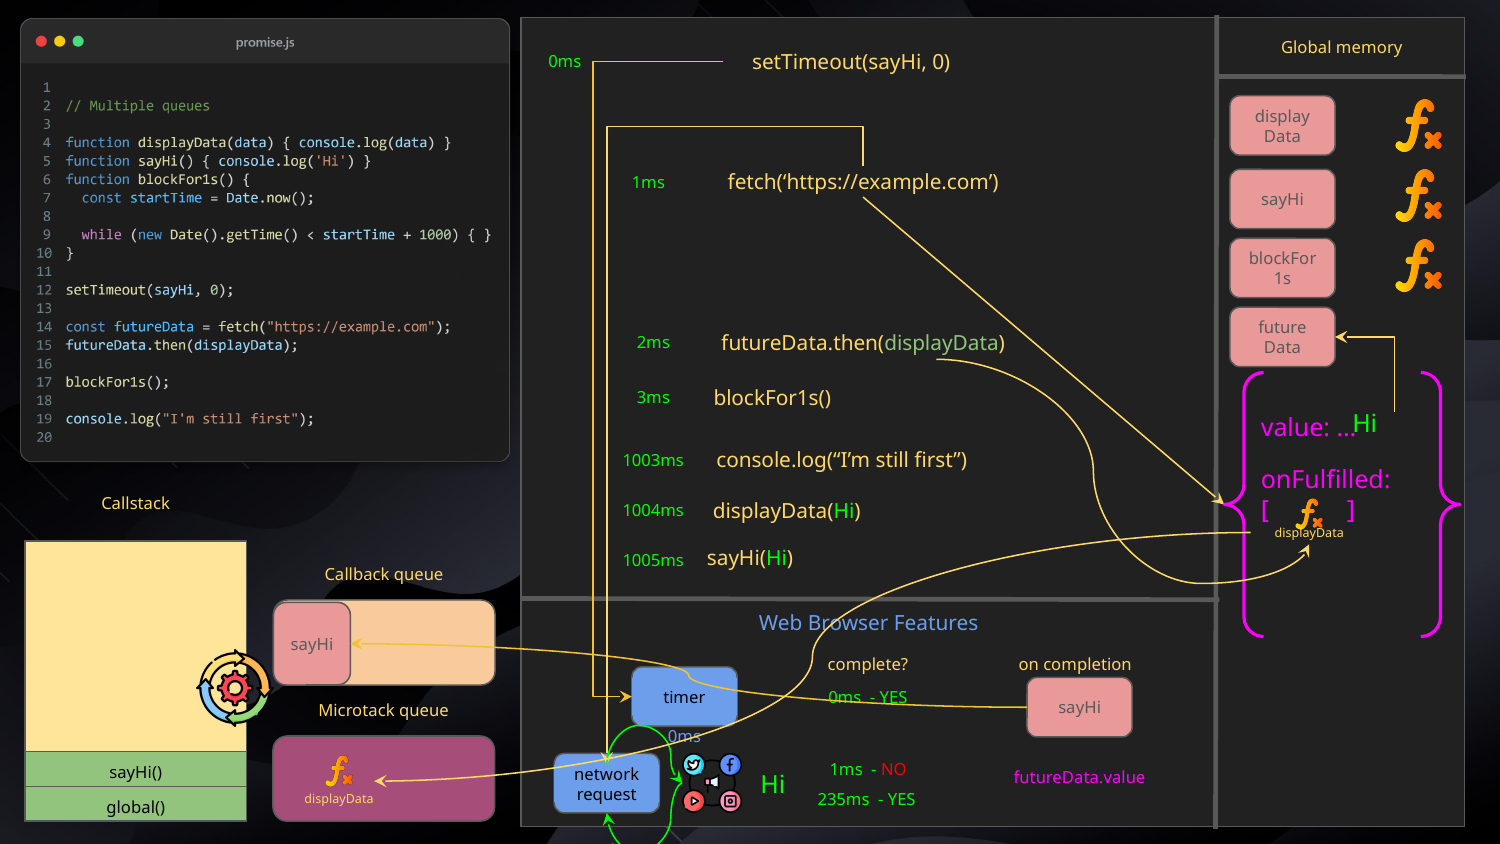

Global memory
Web Browser Features
complete?
on completion
0ms
setTimeout(sayHi, 0)
display
Data
1ms
fetch(‘https://example.com’)
sayHi
blockFor1s
futureData.then(displayData)
future
Data
2ms
value: …
onFulfilled:
[ ]
3ms
blockFor1s()
Hi
1003ms
console.log(“I’m still first”)
Callstack
1004ms
displayData(Hi)
displayData
sayHi(Hi)
1005ms
Callback queue
sayHi
timer
sayHi
0ms - YES
Microtack queue
0ms
setTimeout()
fetch()
blockFor1s()
displayData(“Hi”)
sayHi()
displayData
network
request
1ms - NO
futureData.value
Hi
235ms - YES
global()